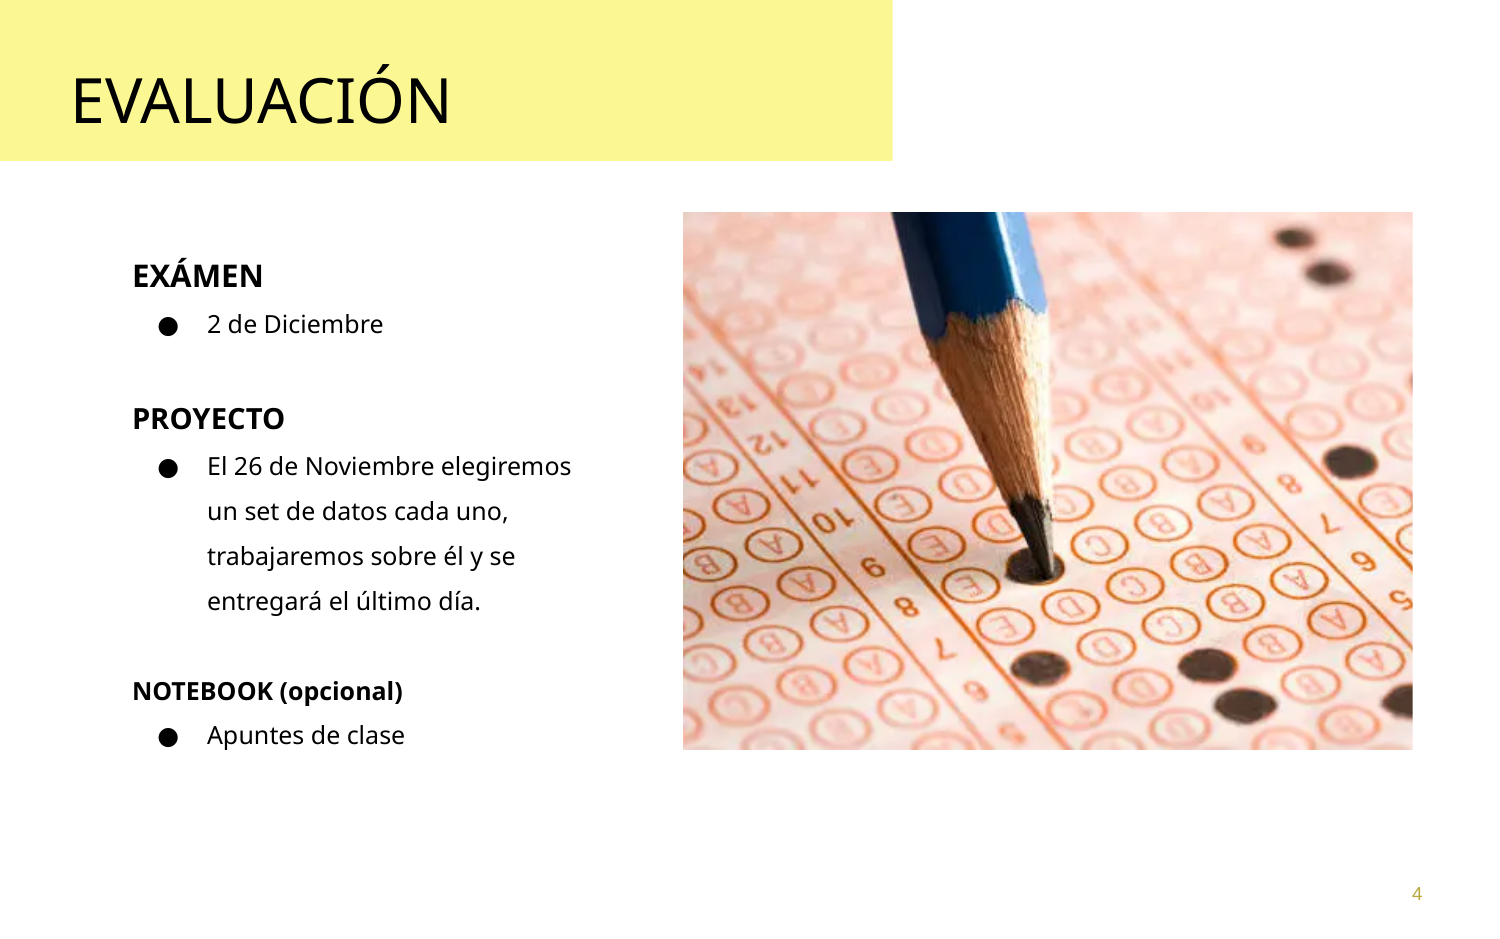

# EVALUACIÓN
EXÁMEN
2 de Diciembre
PROYECTO
El 26 de Noviembre elegiremos un set de datos cada uno, trabajaremos sobre él y se entregará el último día.
NOTEBOOK (opcional)
Apuntes de clase